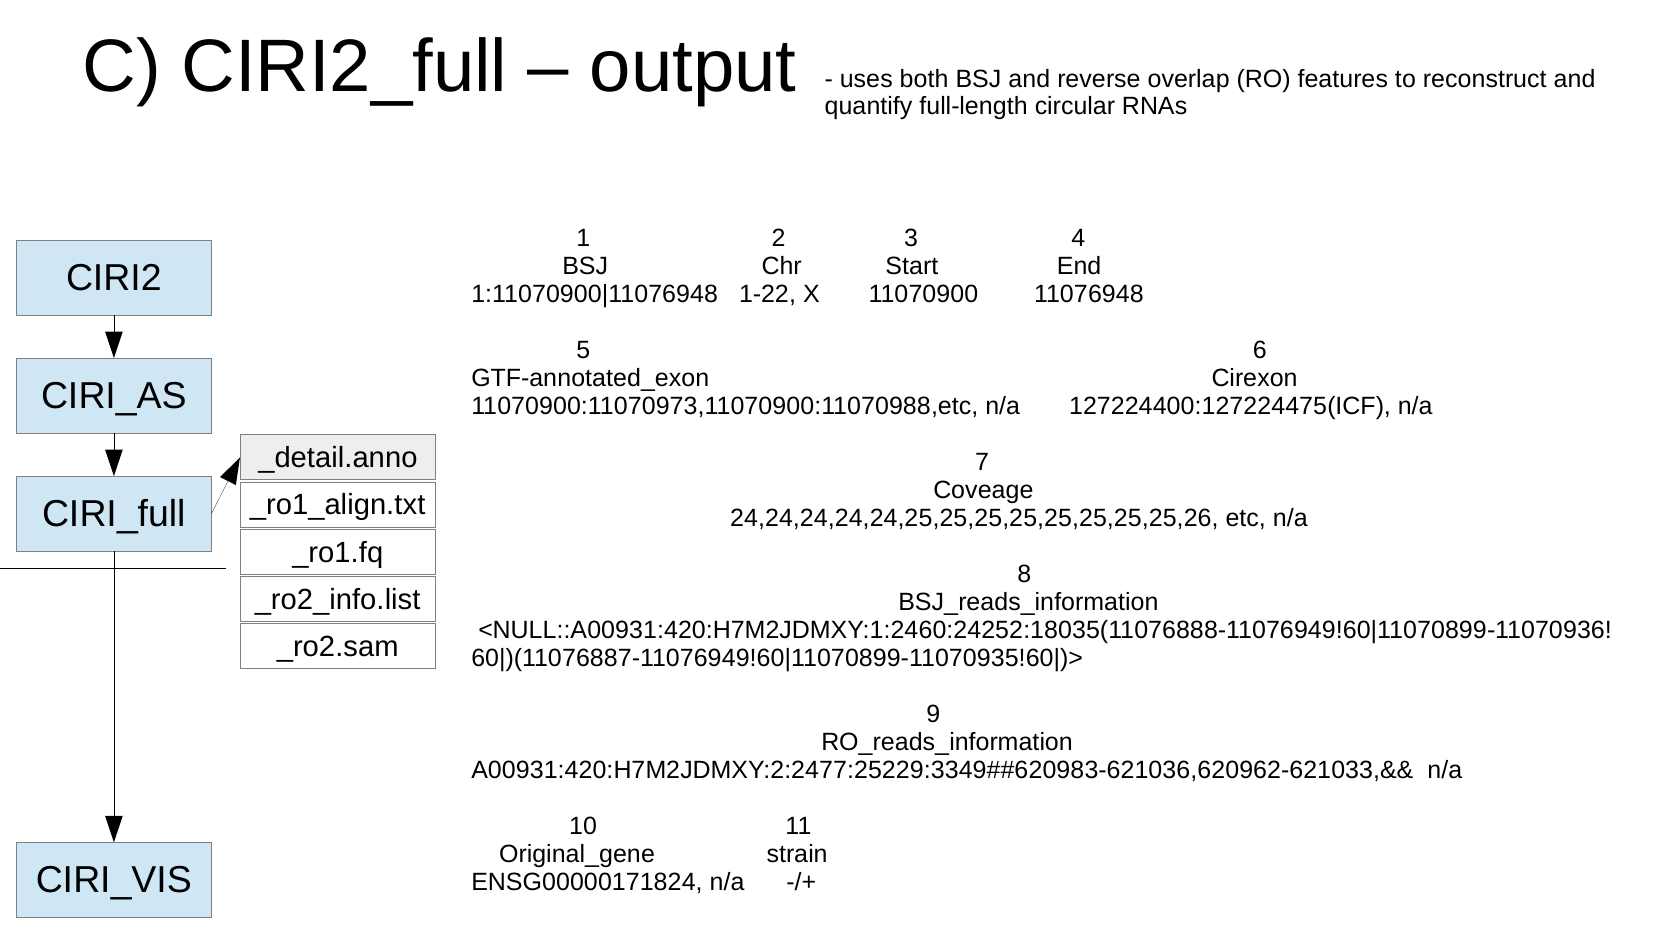

# C) CIRI2_full – output
- uses both BSJ and reverse overlap (RO) features to reconstruct and quantify full-length circular RNAs
 1 2 3 4
 BSJ Chr Start End
1:11070900|11076948 1-22, X 11070900 11076948
 5 6
GTF-annotated_exon Cirexon
11070900:11070973,11070900:11070988,etc, n/a 127224400:127224475(ICF), n/a
 7
 Coveage
 24,24,24,24,24,25,25,25,25,25,25,25,25,26, etc, n/a
 8
 BSJ_reads_information
 <NULL::A00931:420:H7M2JDMXY:1:2460:24252:18035(11076888-11076949!60|11070899-11070936!60|)(11076887-11076949!60|11070899-11070935!60|)>
 9
 RO_reads_information
A00931:420:H7M2JDMXY:2:2477:25229:3349##620983-621036,620962-621033,&& n/a
 10 11
 Original_gene strain
ENSG00000171824, n/a -/+
CIRI2
CIRI_AS
_detail.anno
CIRI_full
_ro1_align.txt
_ro1.fq
_ro2_info.list
_ro2.sam
CIRI_VIS